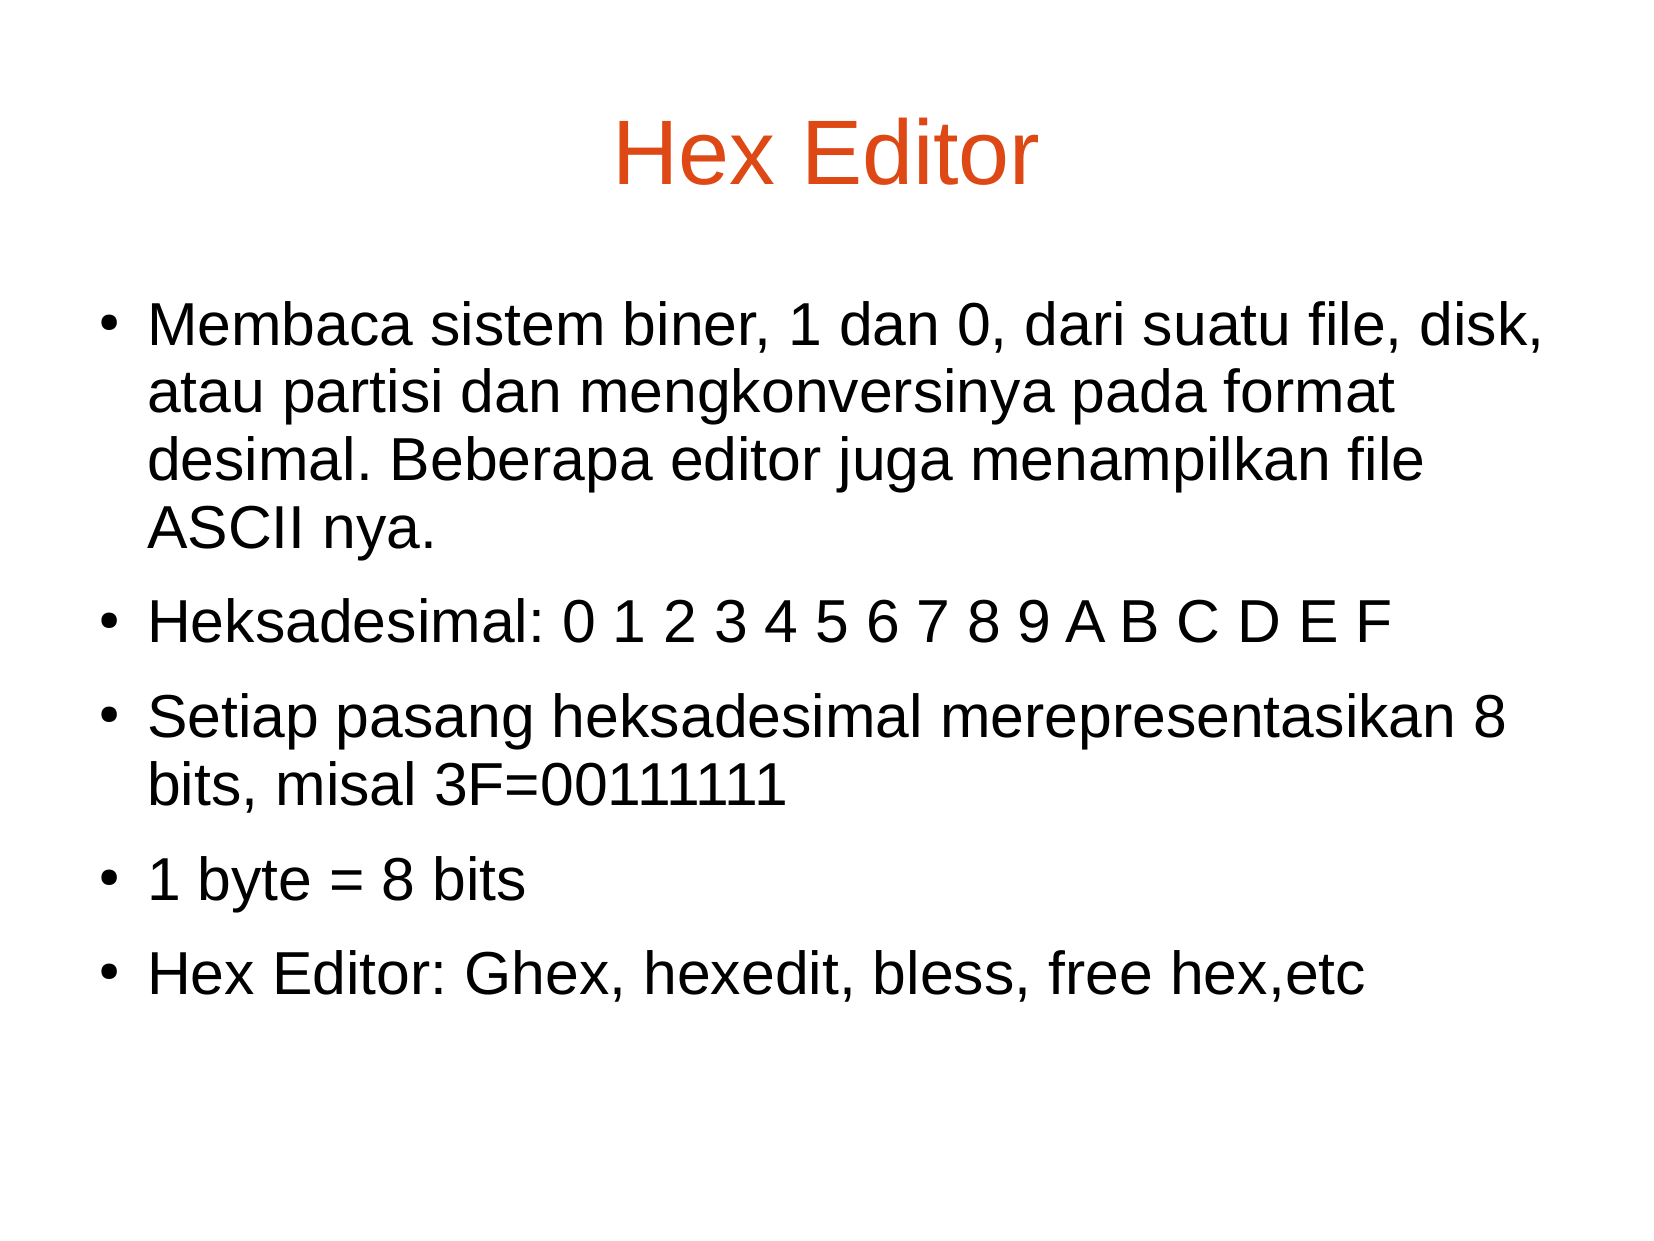

# Hex Editor
Membaca sistem biner, 1 dan 0, dari suatu file, disk, atau partisi dan mengkonversinya pada format desimal. Beberapa editor juga menampilkan file ASCII nya.
Heksadesimal: 0 1 2 3 4 5 6 7 8 9 A B C D E F
Setiap pasang heksadesimal merepresentasikan 8 bits, misal 3F=00111111
1 byte = 8 bits
Hex Editor: Ghex, hexedit, bless, free hex,etc